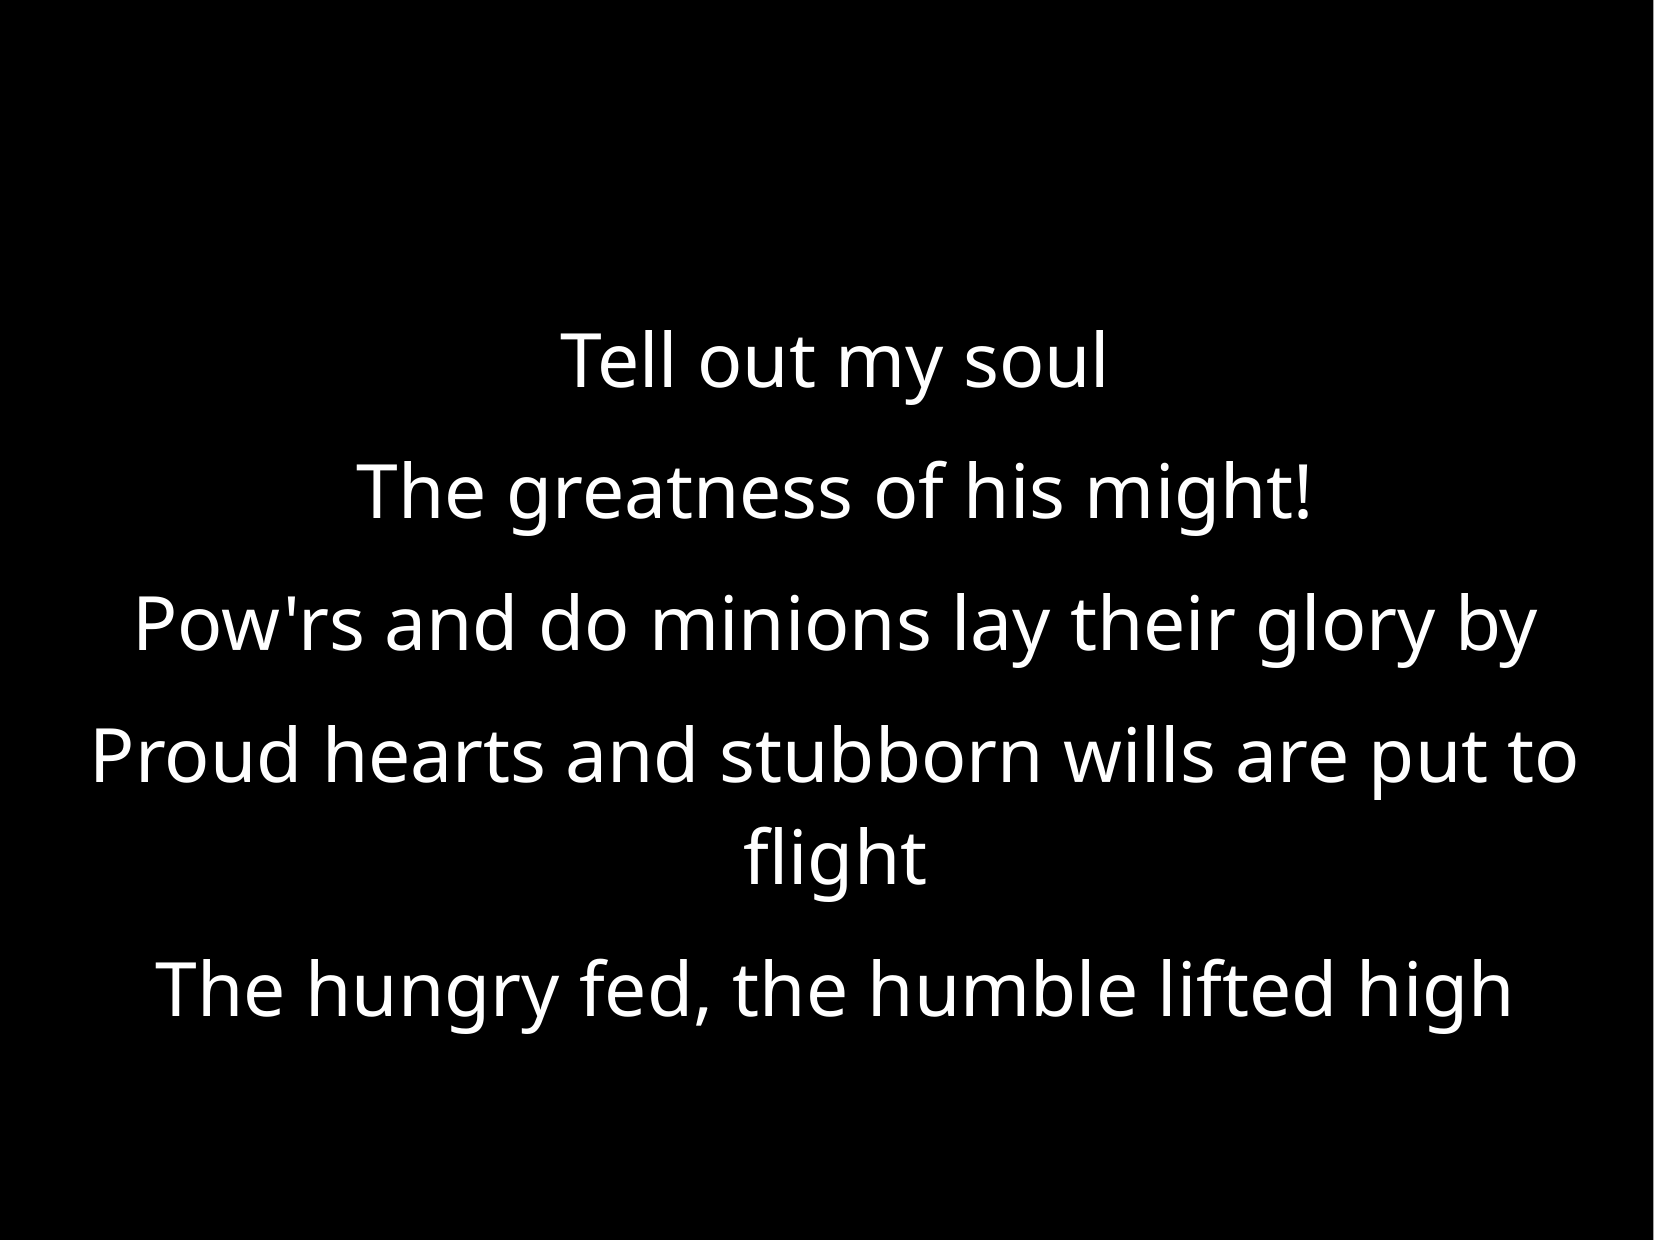

#
Tell out my soul
The greatness of his might!
Pow'rs and do minions lay their glory by
Proud hearts and stubborn wills are put to flight
The hungry fed, the humble lifted high